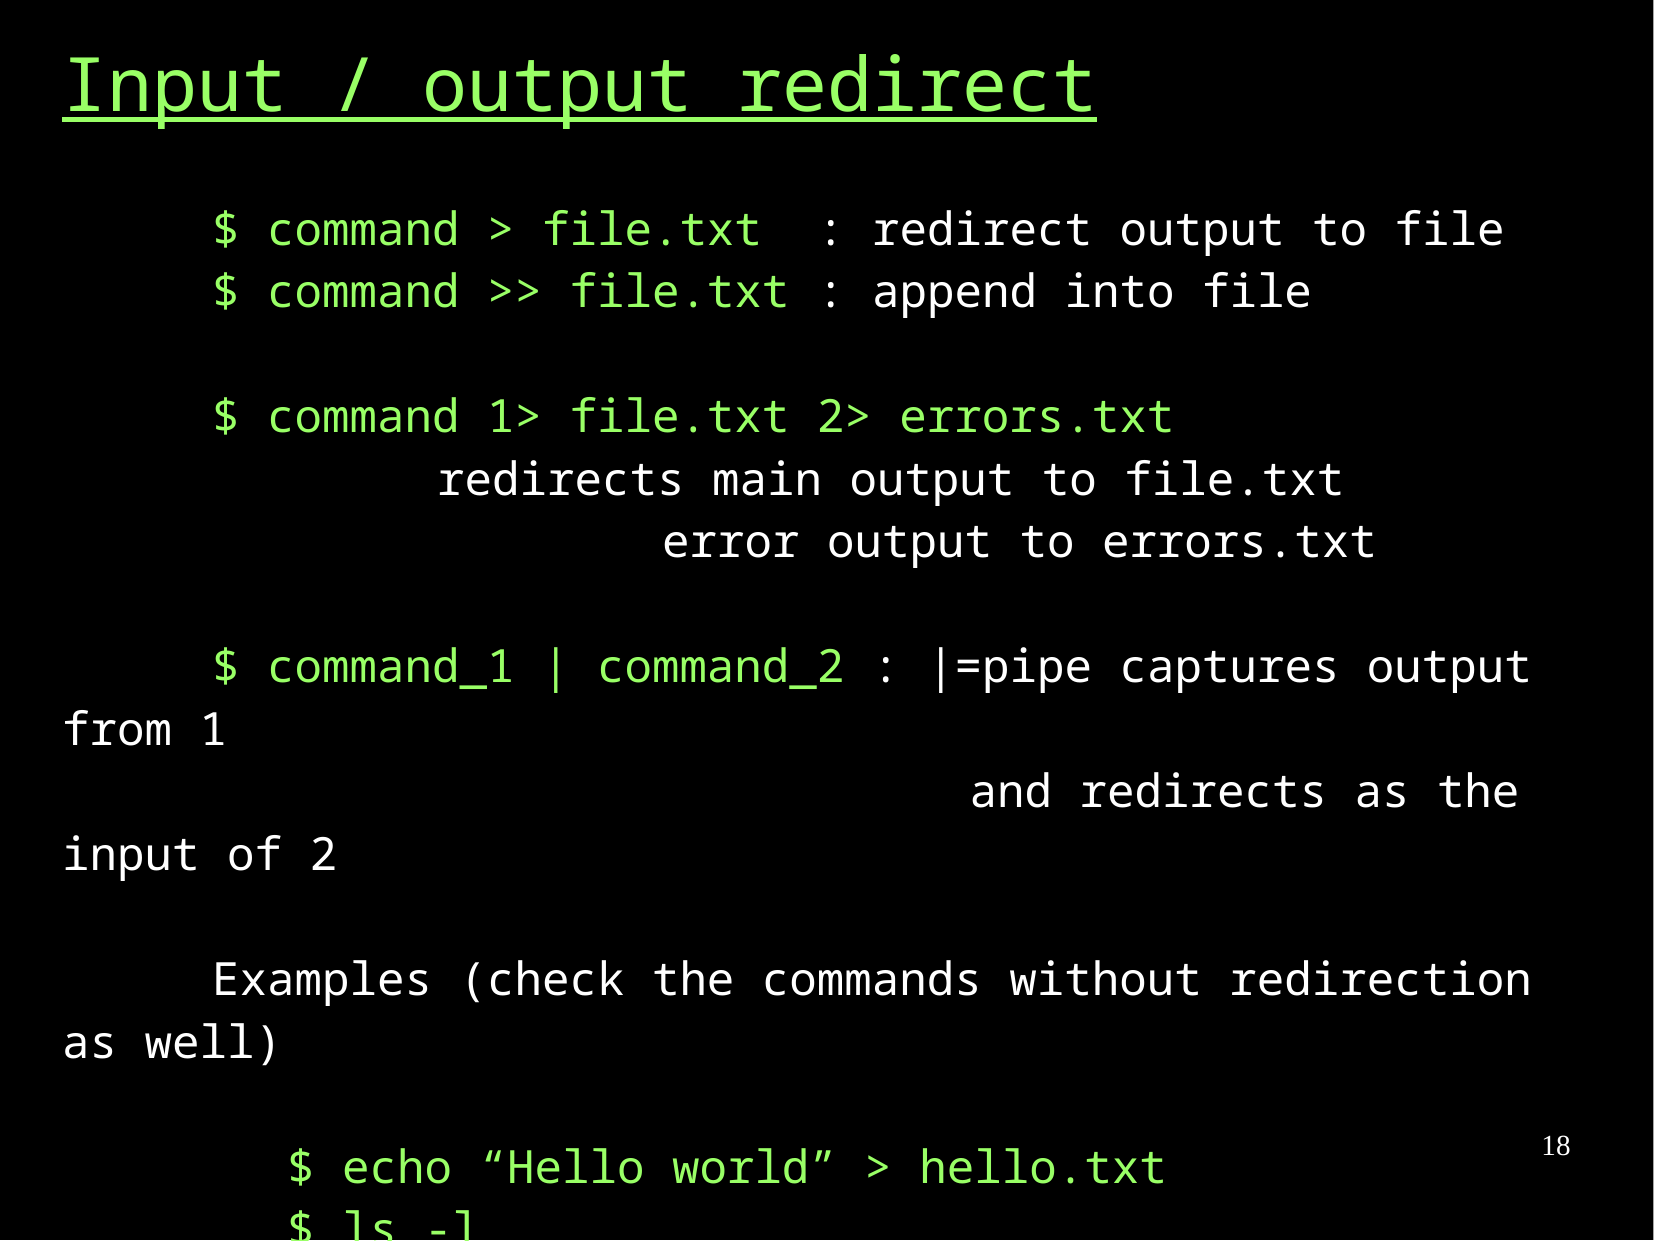

Input / output redirect
		$ command > file.txt : redirect output to file
		$ command >> file.txt : append into file
		$ command 1> file.txt 2> errors.txt
					redirects main output to file.txt
								error output to errors.txt
		$ command_1 | command_2 : |=pipe captures output from 1
 and redirects as the input of 2
		Examples (check the commands without redirection as well)
			$ echo “Hello world” > hello.txt
			$ ls -l
			$ cat hello.txt
			$ echo “one more line” >> hello.txt
			$ cat hello.txt
			$ ls / | grep bin
			$ ps -ef | grep bash